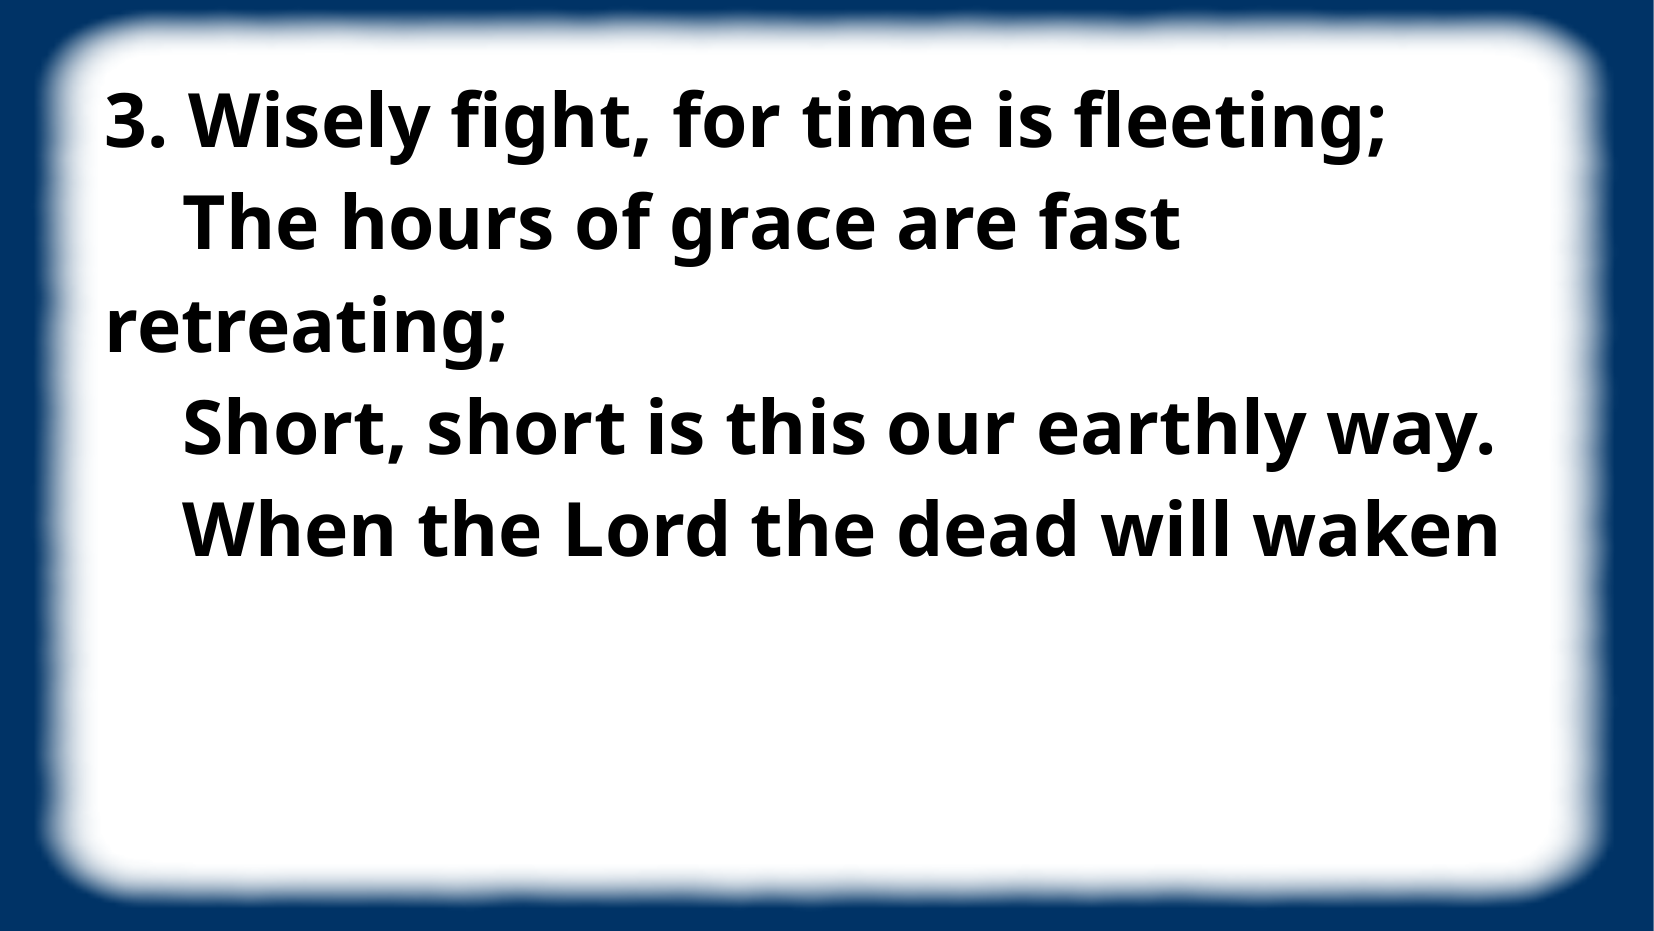

3. Wisely fight, for time is fleeting;
 The hours of grace are fast retreating;
 Short, short is this our earthly way.
 When the Lord the dead will waken